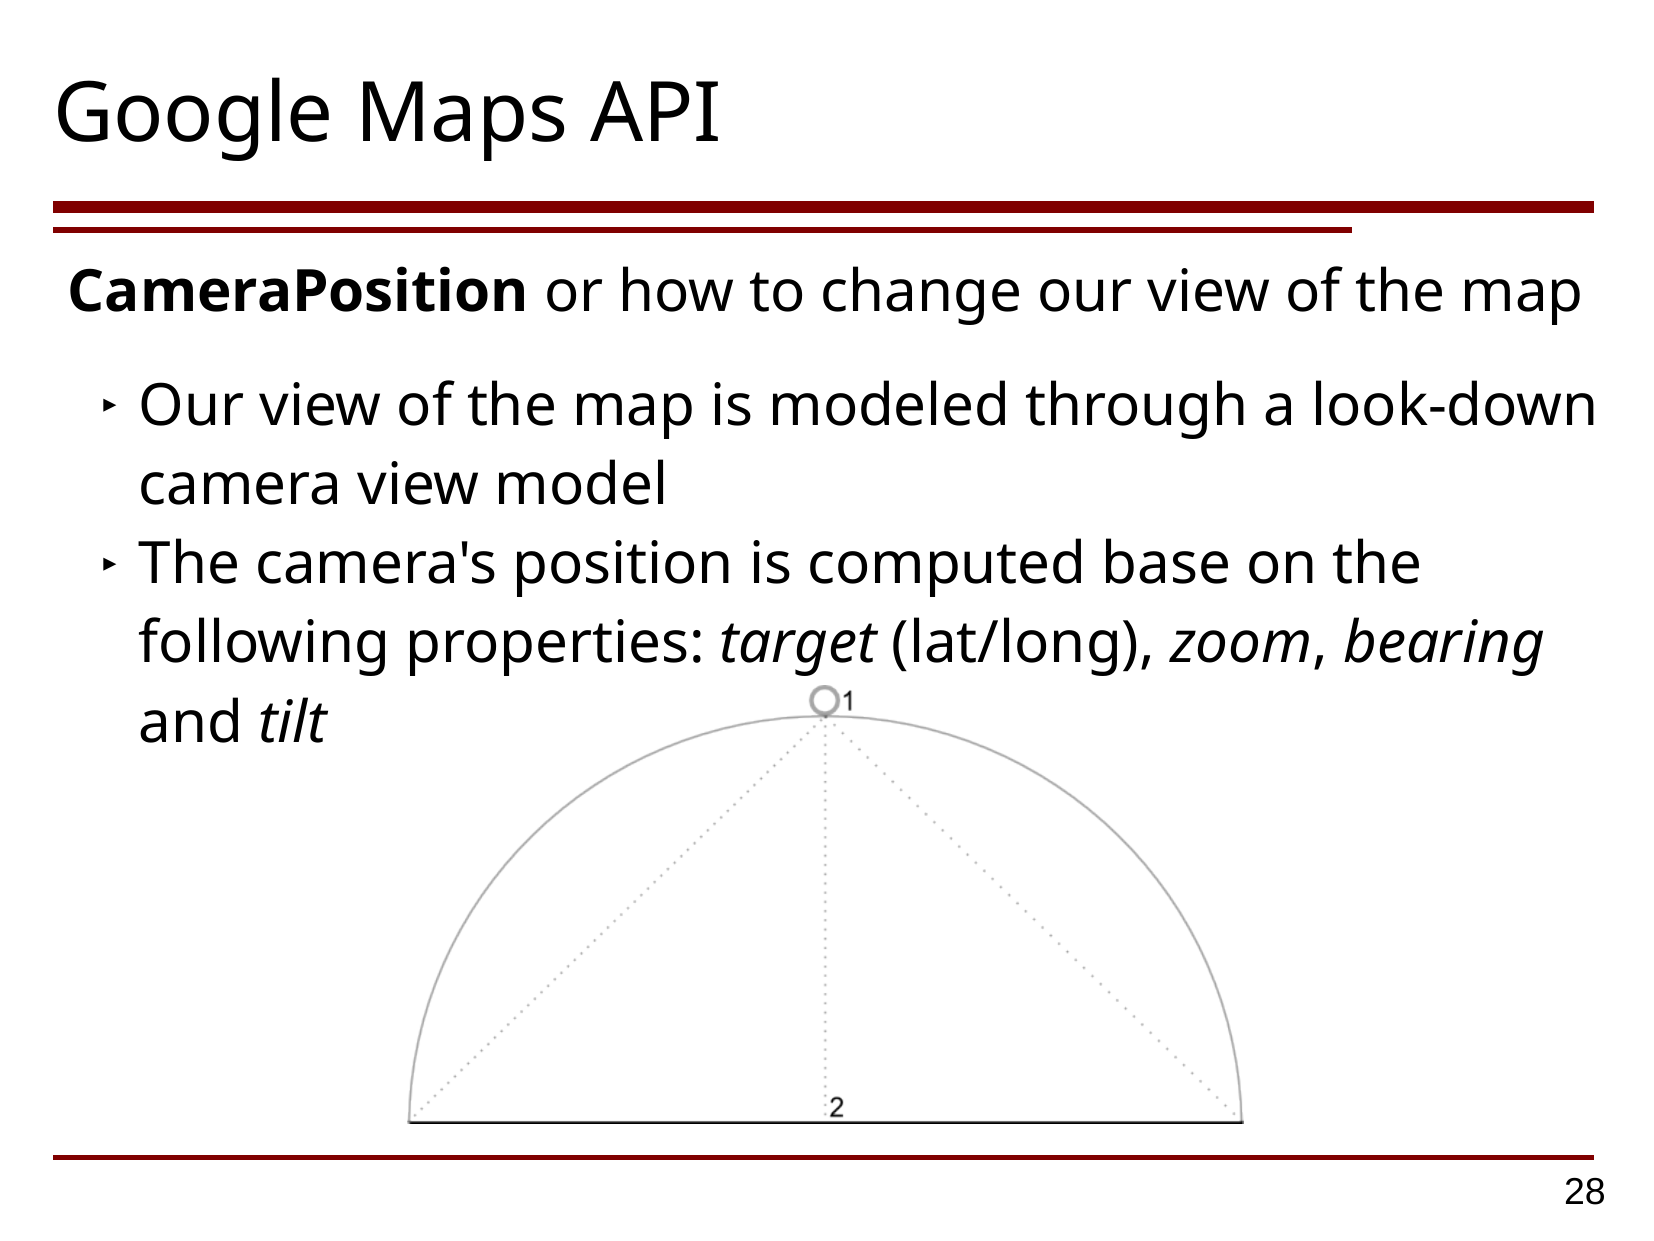

# Google Maps API
CameraPosition or how to change our view of the map
Our view of the map is modeled through a look-down
camera view model
The camera's position is computed base on the following properties: target (lat/long), zoom, bearing and tilt